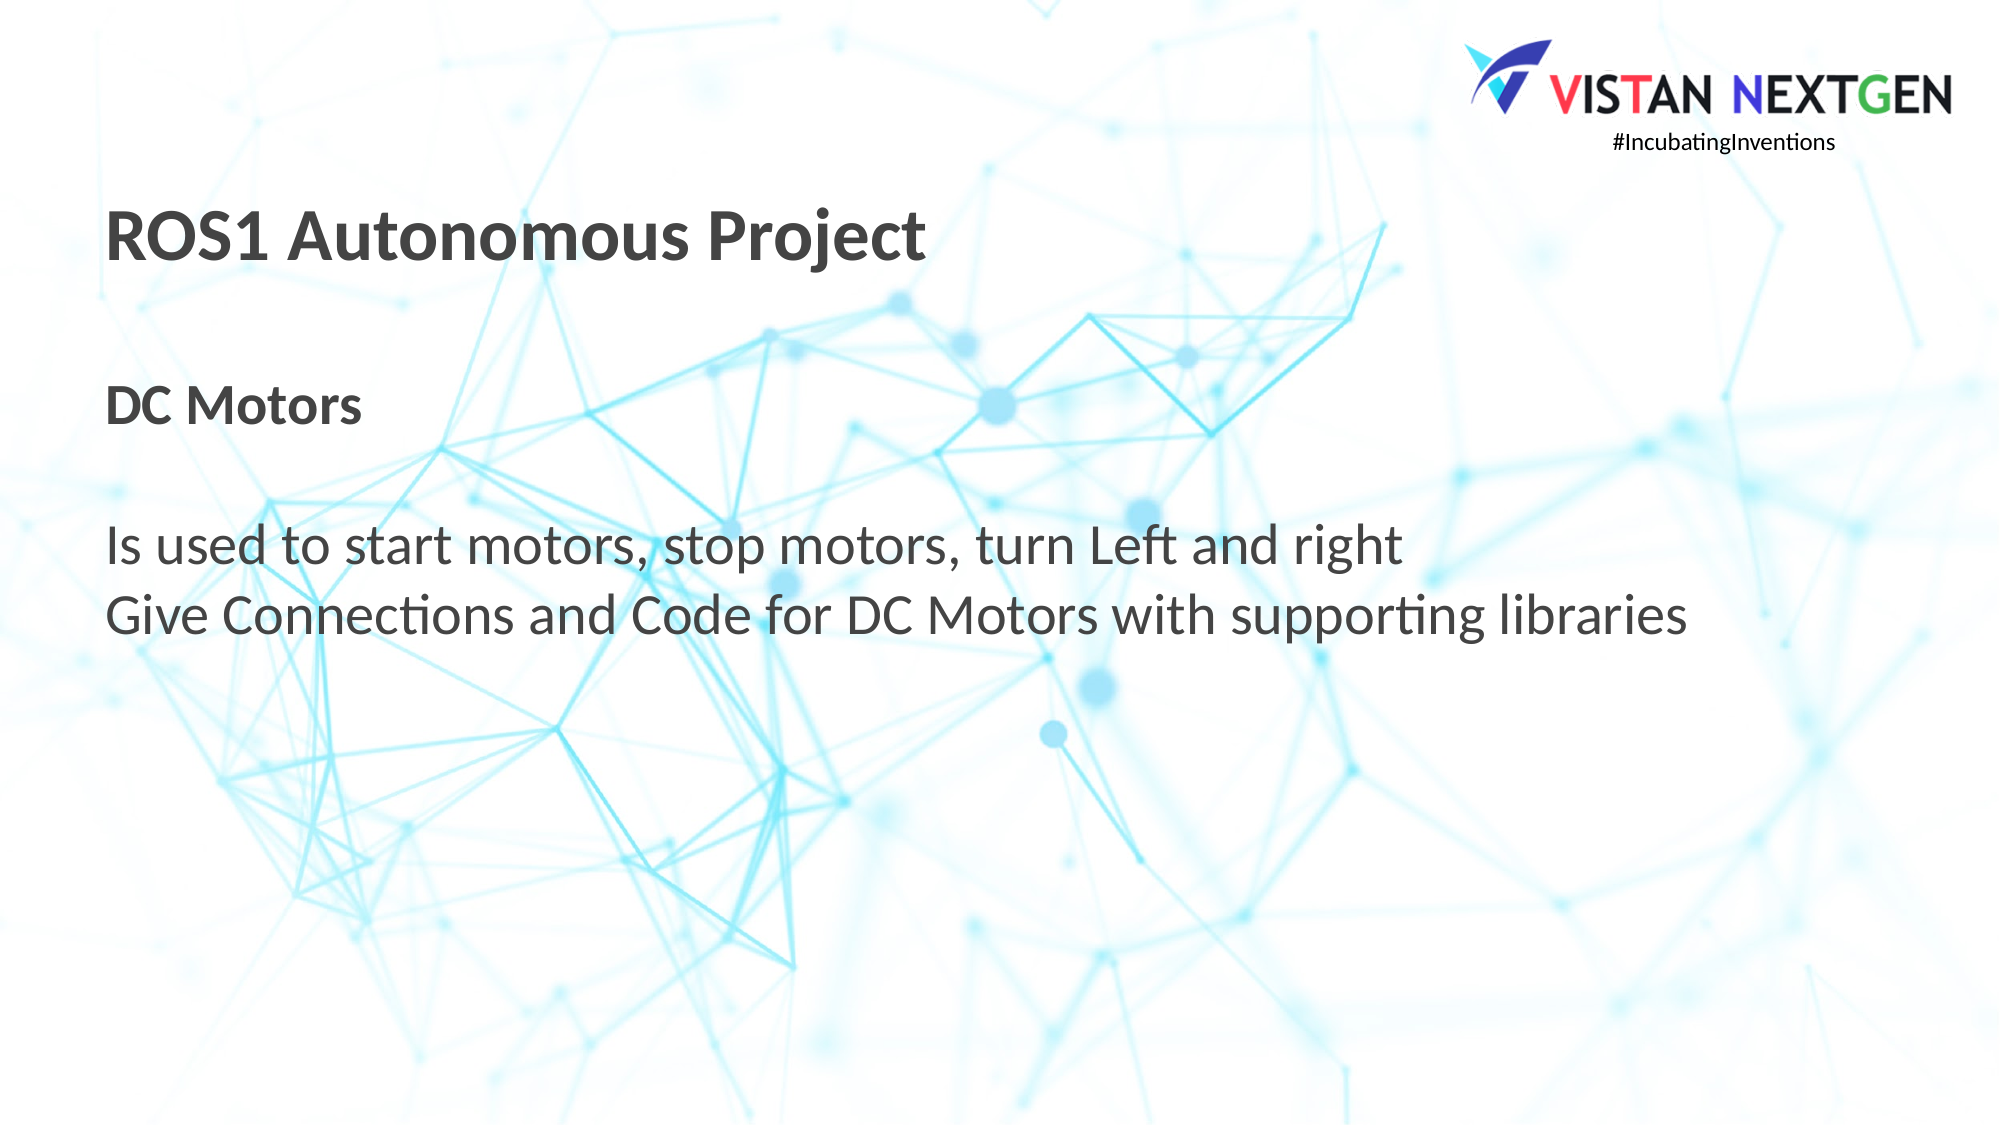

#IncubatingInventions
ROS1 Autonomous Project
DC Motors
Is used to start motors, stop motors, turn Left and right
Give Connections and Code for DC Motors with supporting libraries